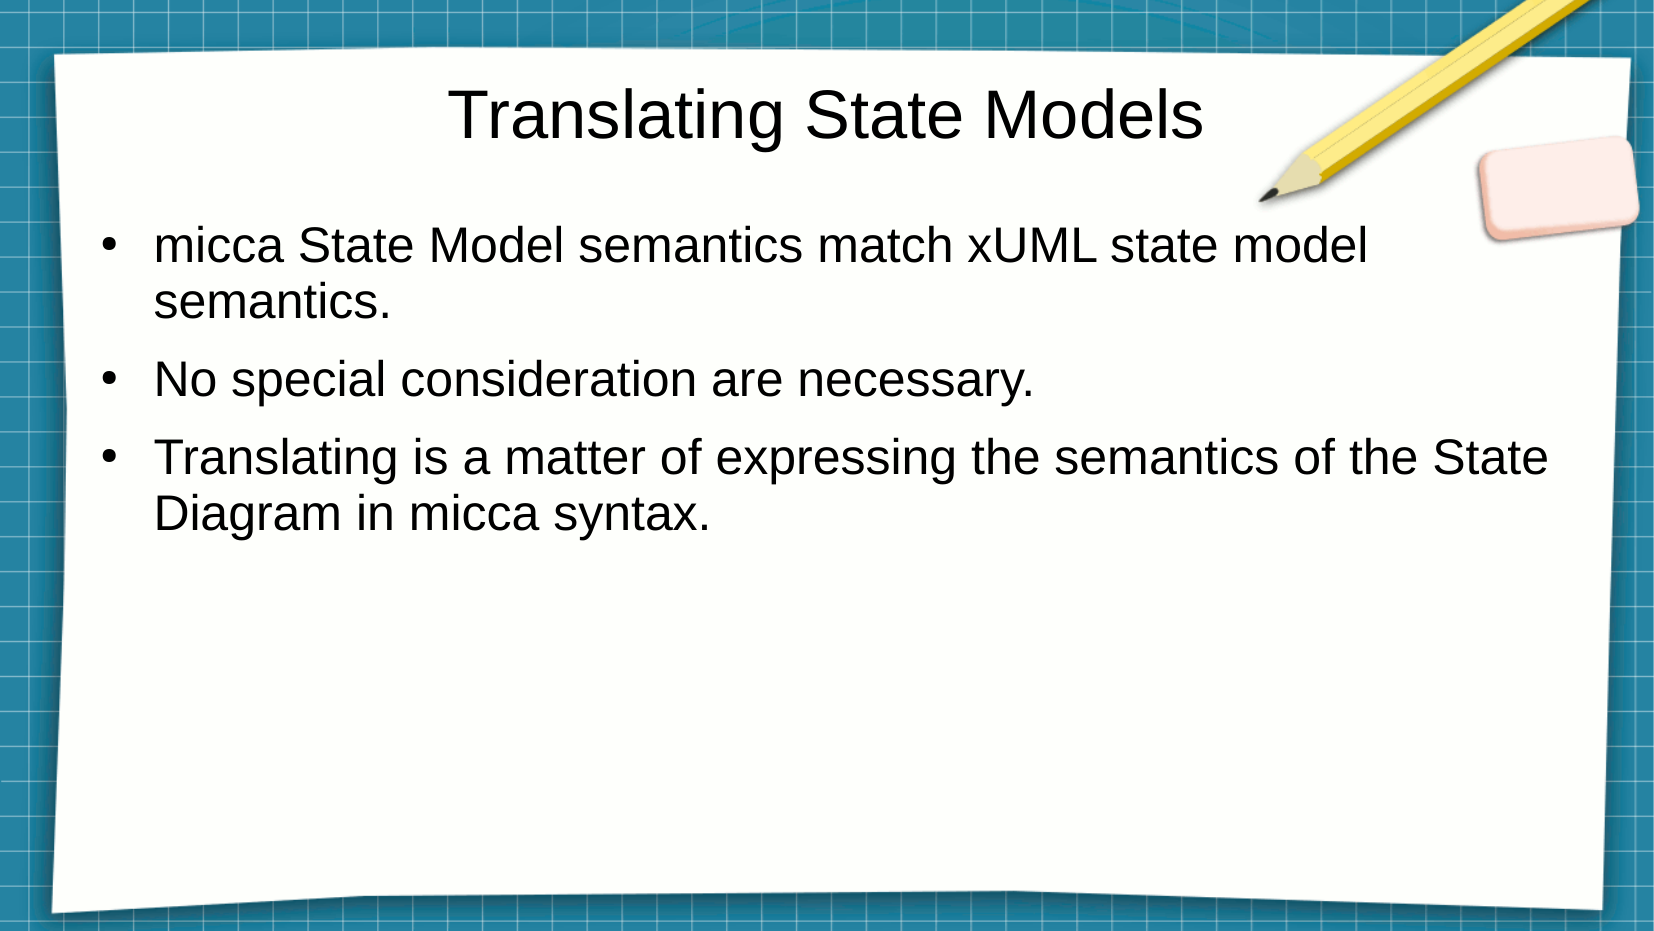

# Translating State Models
micca State Model semantics match xUML state model semantics.
No special consideration are necessary.
Translating is a matter of expressing the semantics of the State Diagram in micca syntax.